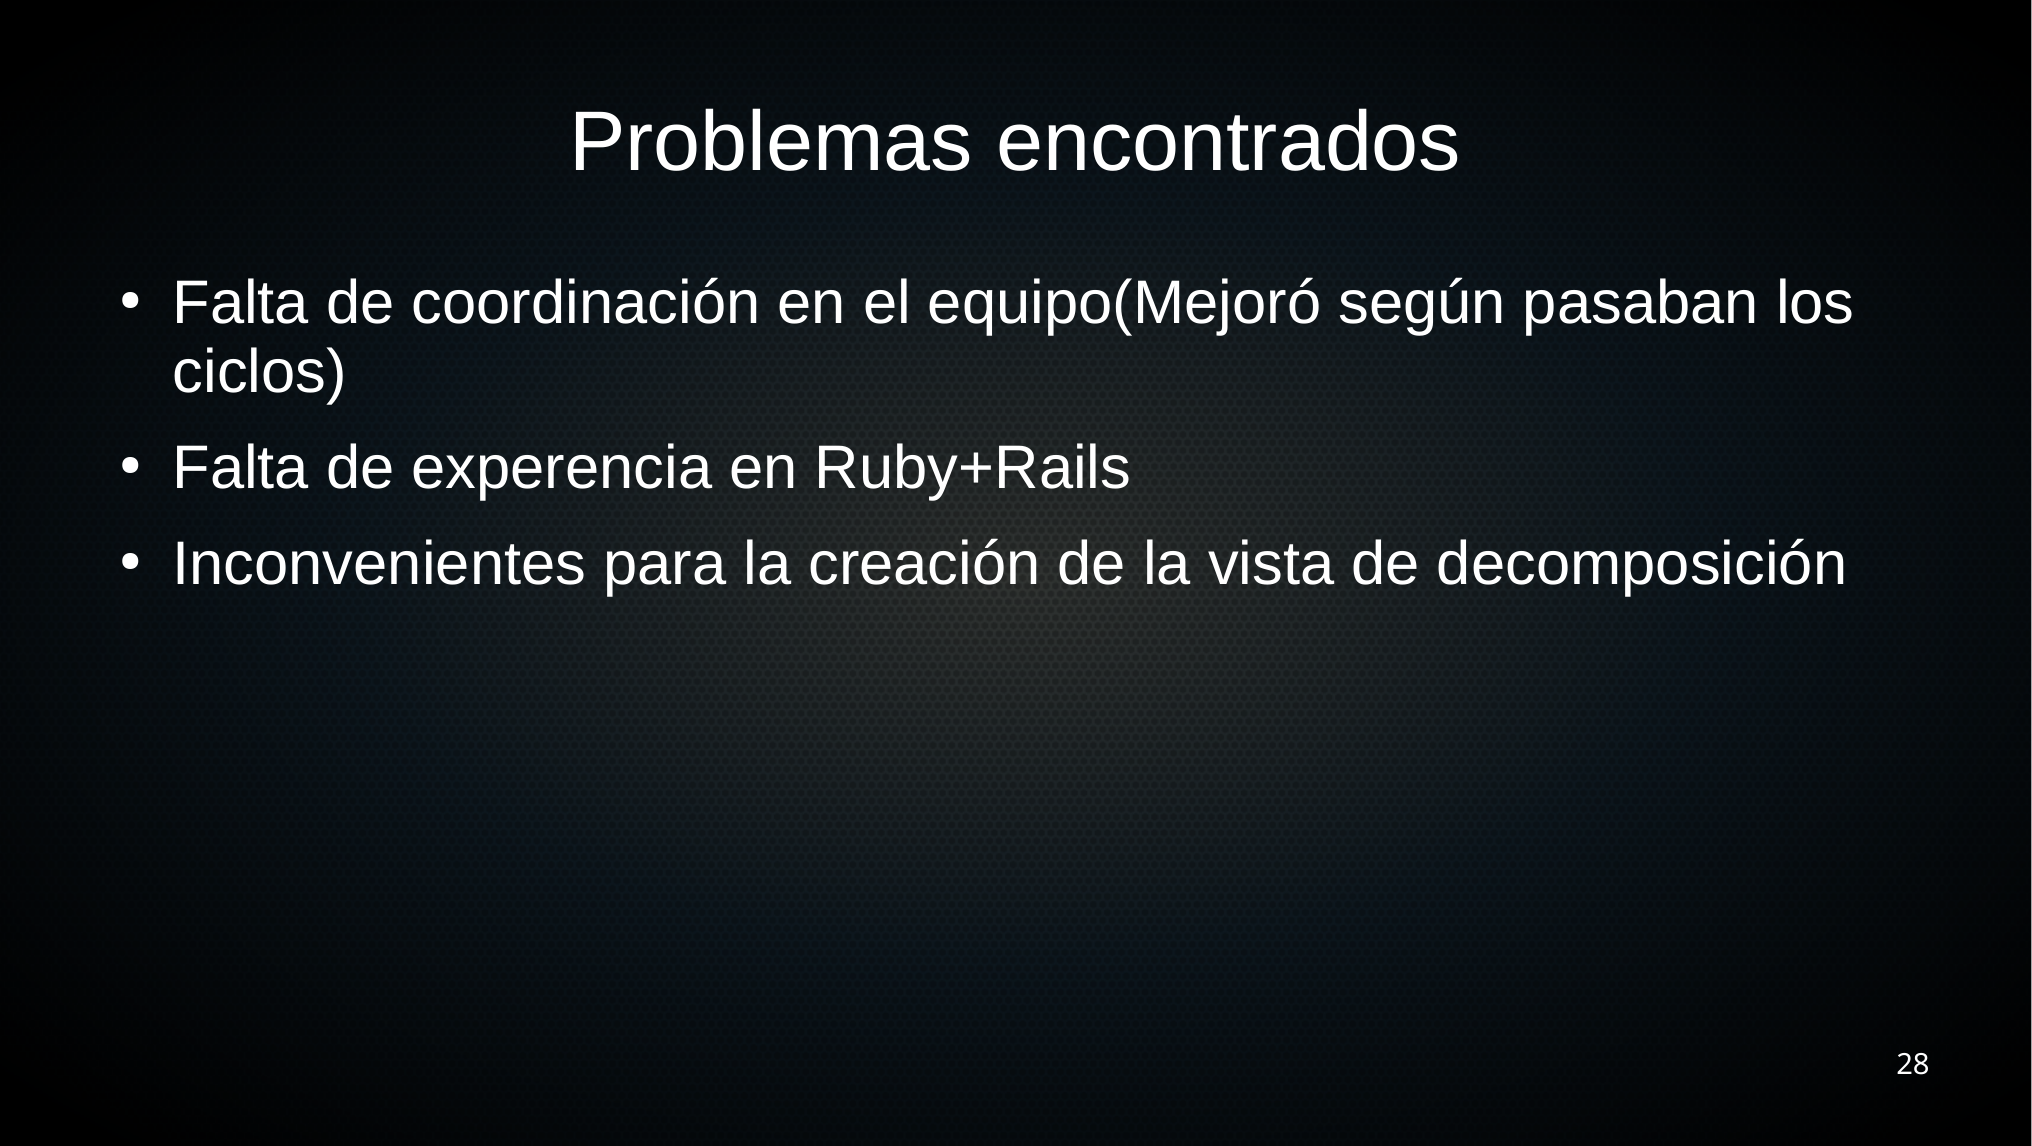

# Problemas encontrados
Falta de coordinación en el equipo(Mejoró según pasaban los ciclos)
Falta de experencia en Ruby+Rails
Inconvenientes para la creación de la vista de decomposición
28